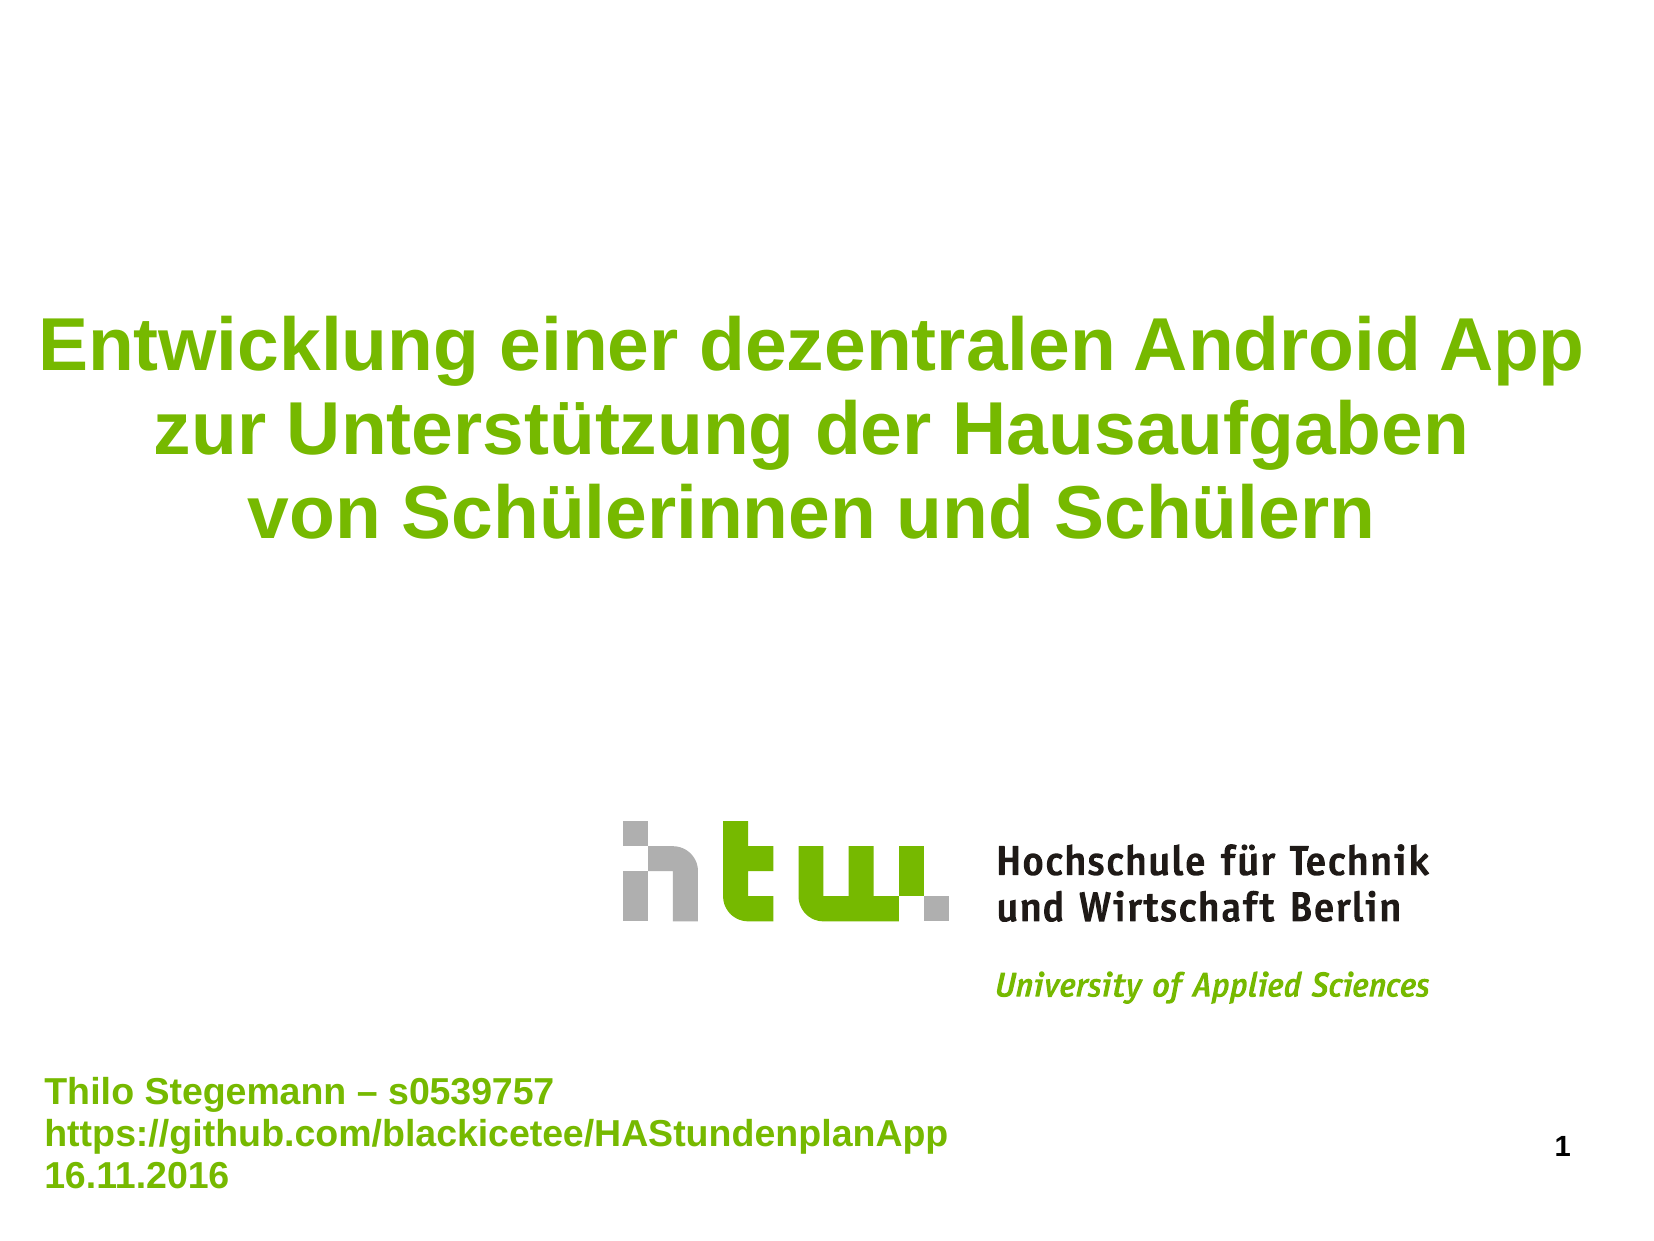

Roadmap
 Motivation
 Stand der Technik
 Zielsetzung
 Einordnung
 Design
 Implementation
 Prototyp
 Zusammenfassung
Entwicklung einer dezentralen Android App
zur Unterstützung der Hausaufgaben
von Schülerinnen und Schülern
Thilo Stegemann – s0539757
https://github.com/blackicetee/HAStundenplanApp
16.11.2016
1